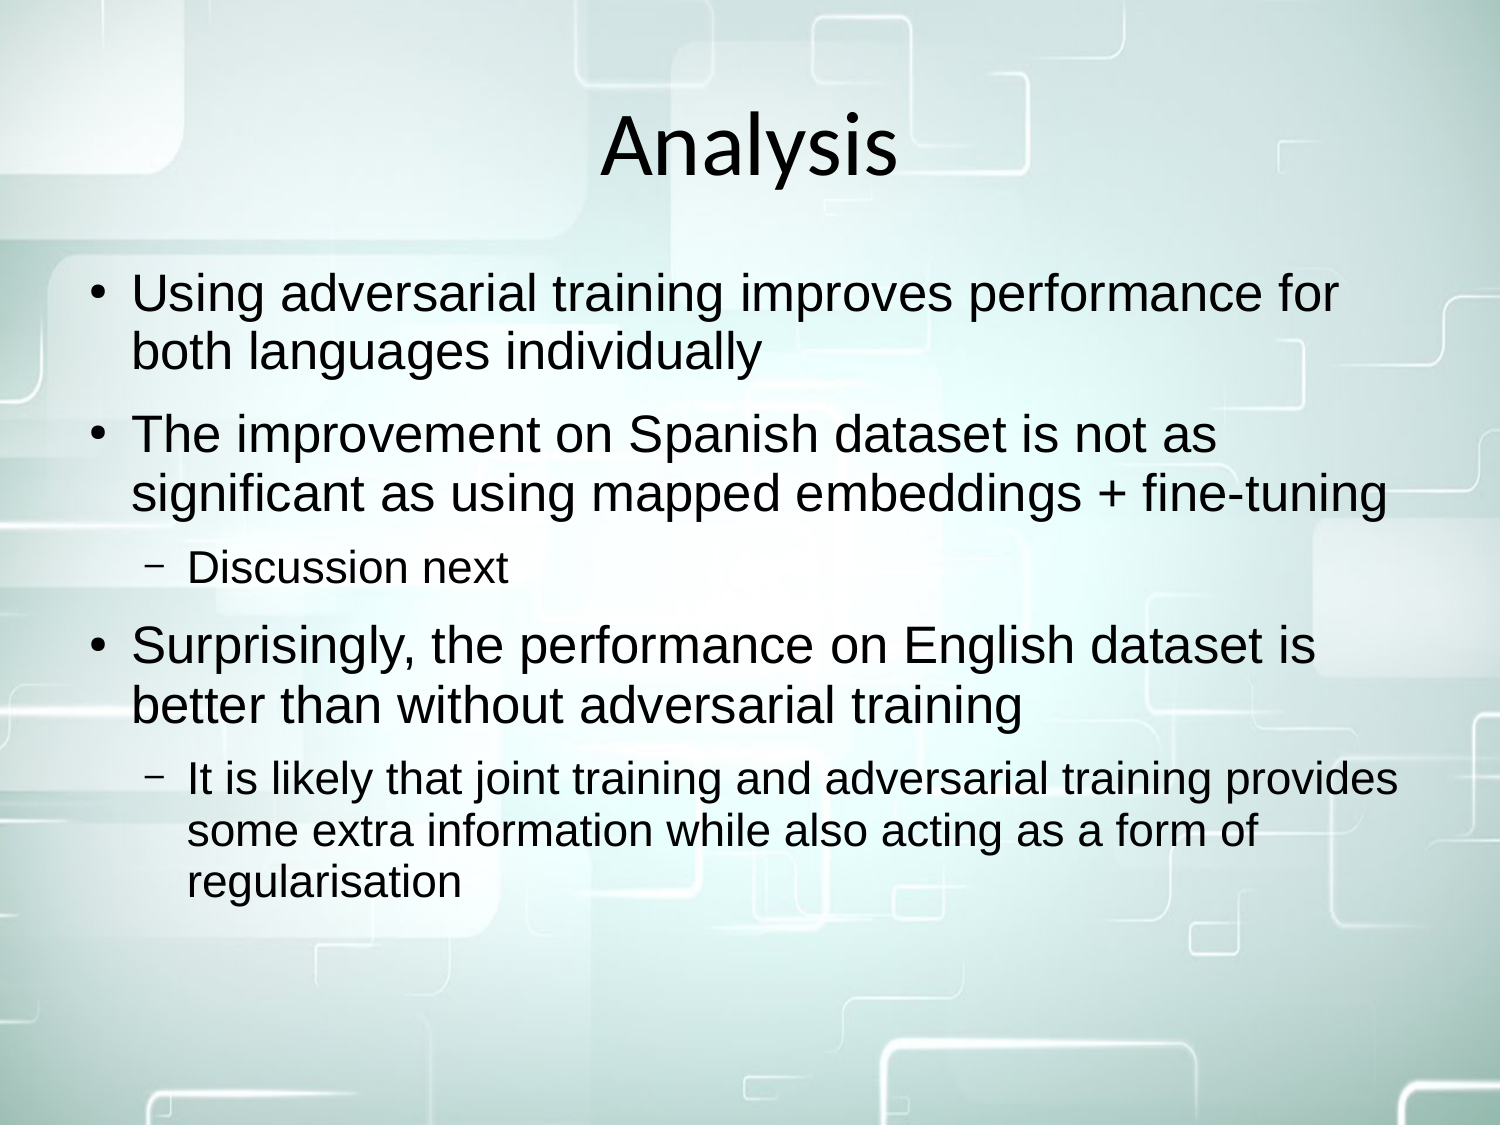

Analysis
# Using adversarial training improves performance for both languages individually
The improvement on Spanish dataset is not as significant as using mapped embeddings + fine-tuning
Discussion next
Surprisingly, the performance on English dataset is better than without adversarial training
It is likely that joint training and adversarial training provides some extra information while also acting as a form of regularisation